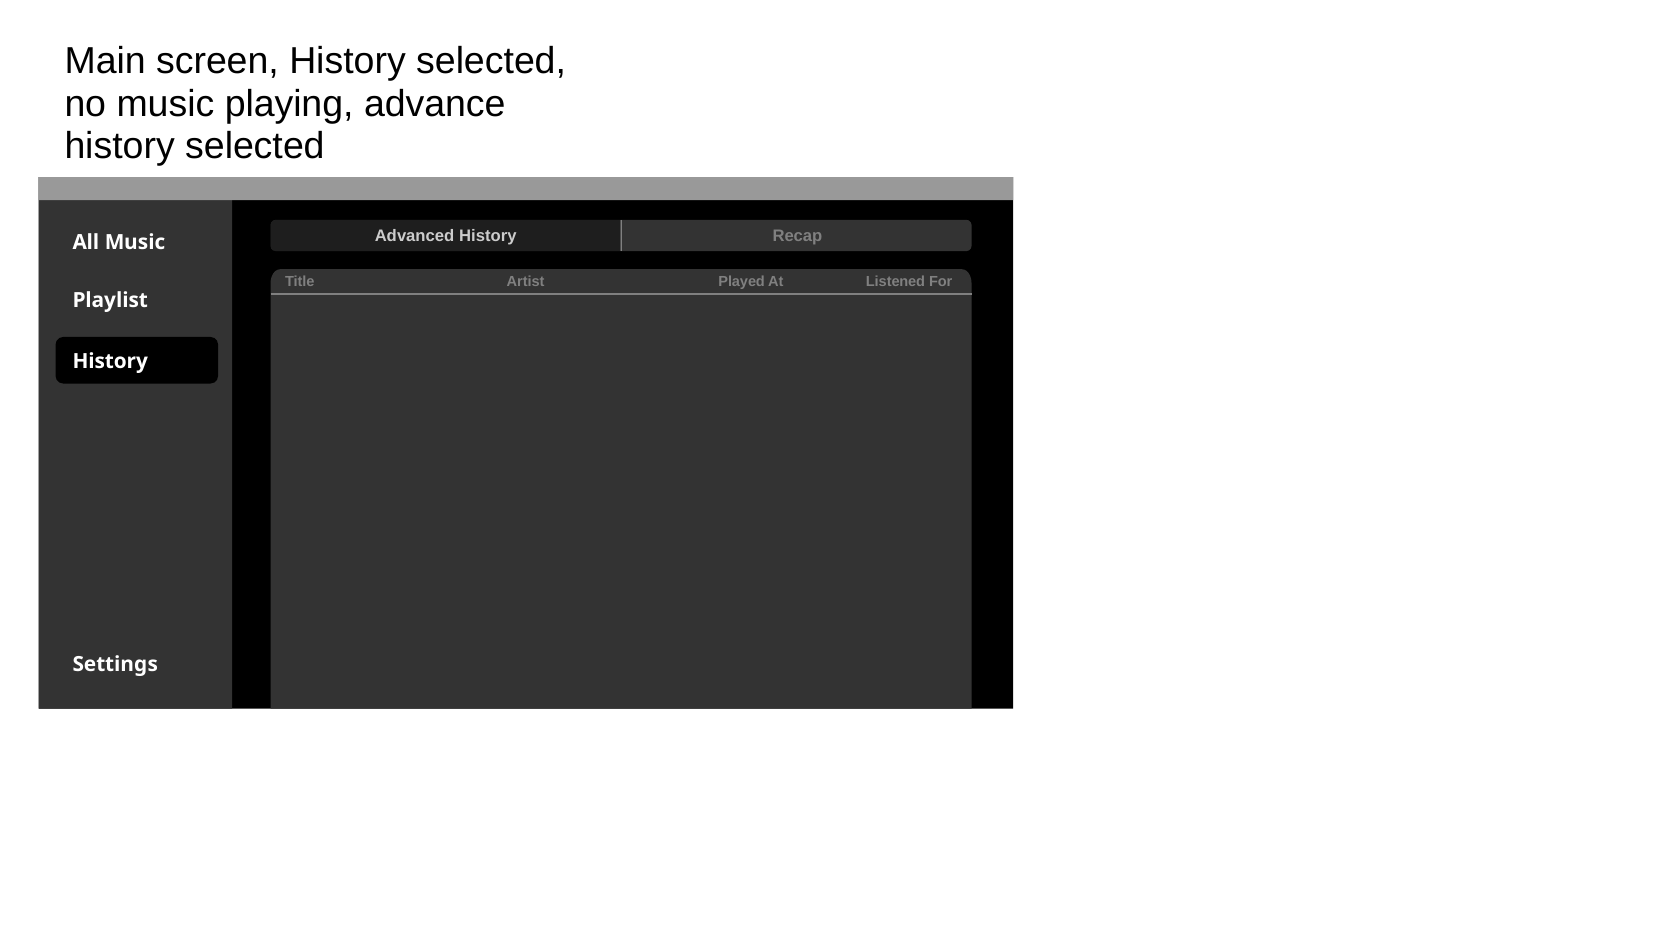

Main screen, History selected, no music playing, advance history selected
All Music
						 Recap
Advanced History
Title			Artist		 Played At	 Listened For
Playlist
History
Settings